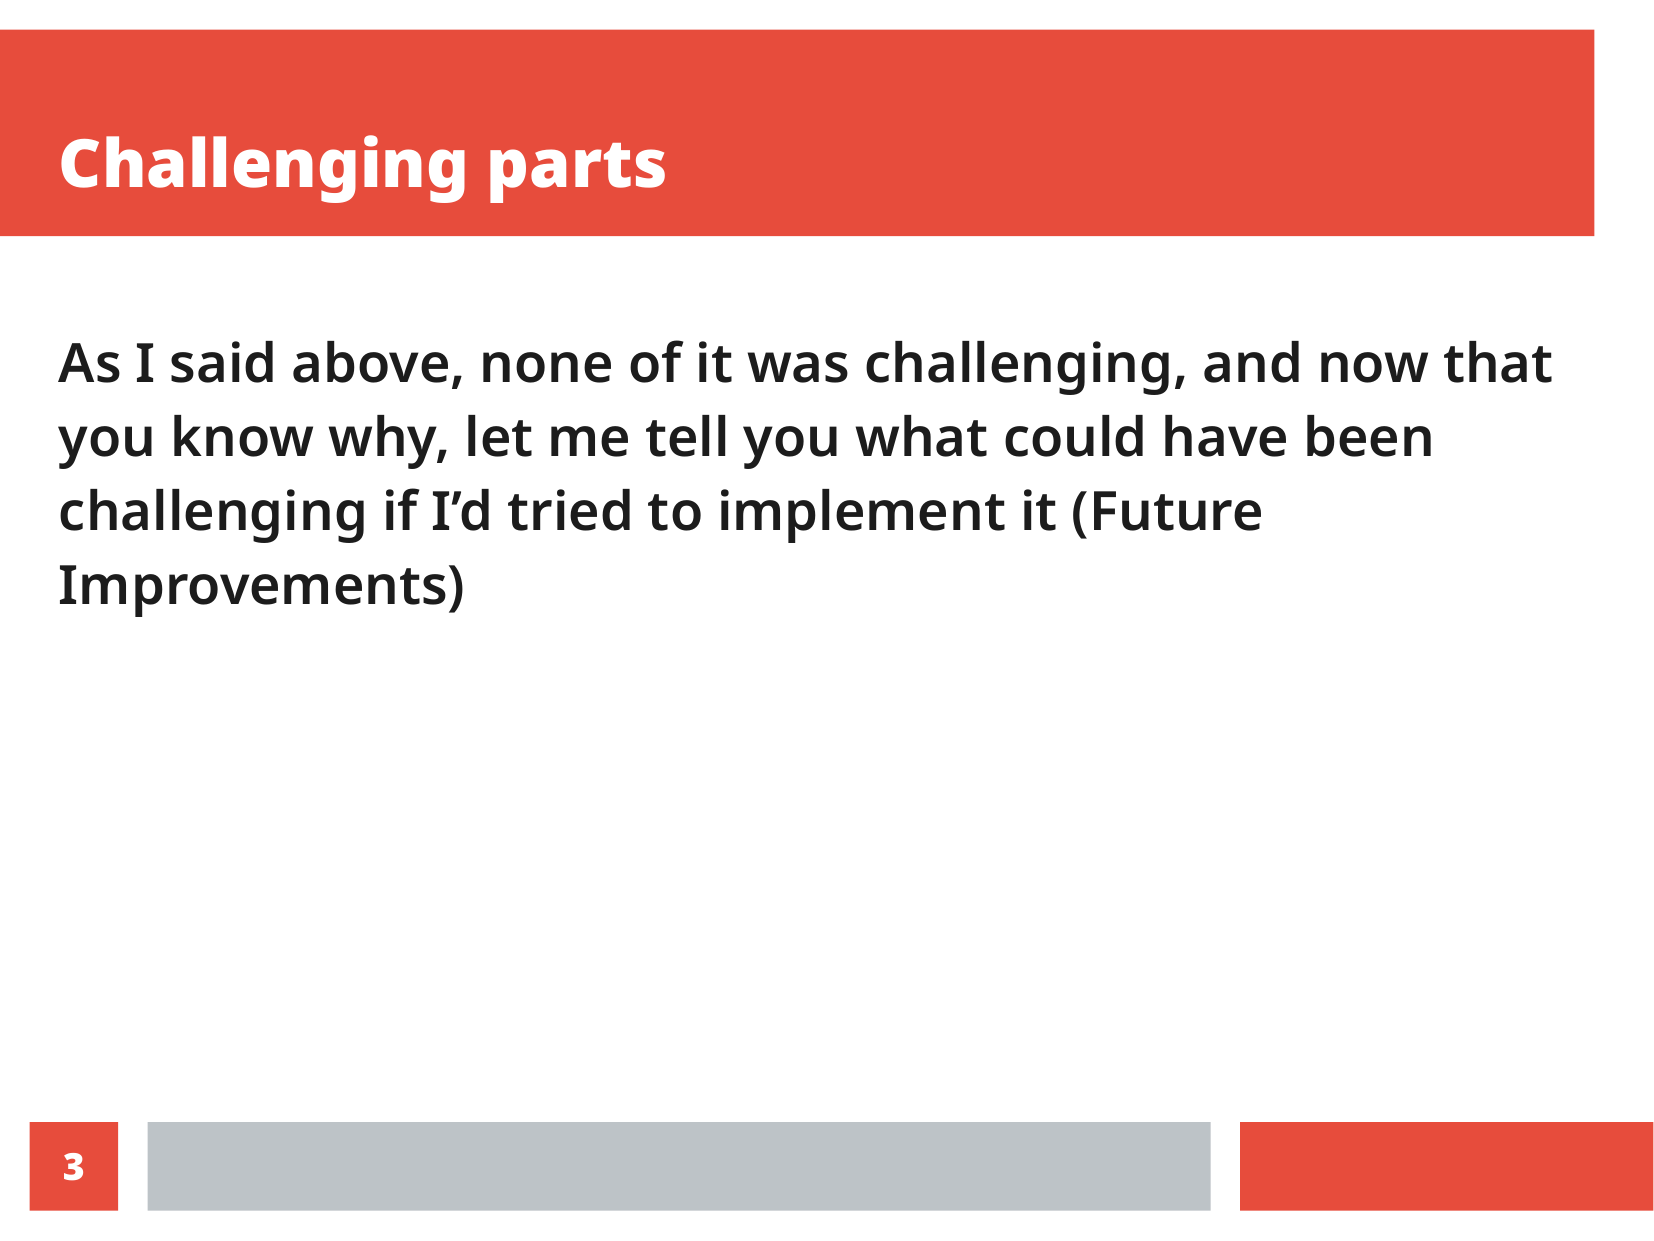

# Challenging parts
As I said above, none of it was challenging, and now that you know why, let me tell you what could have been challenging if I’d tried to implement it (Future Improvements)
3